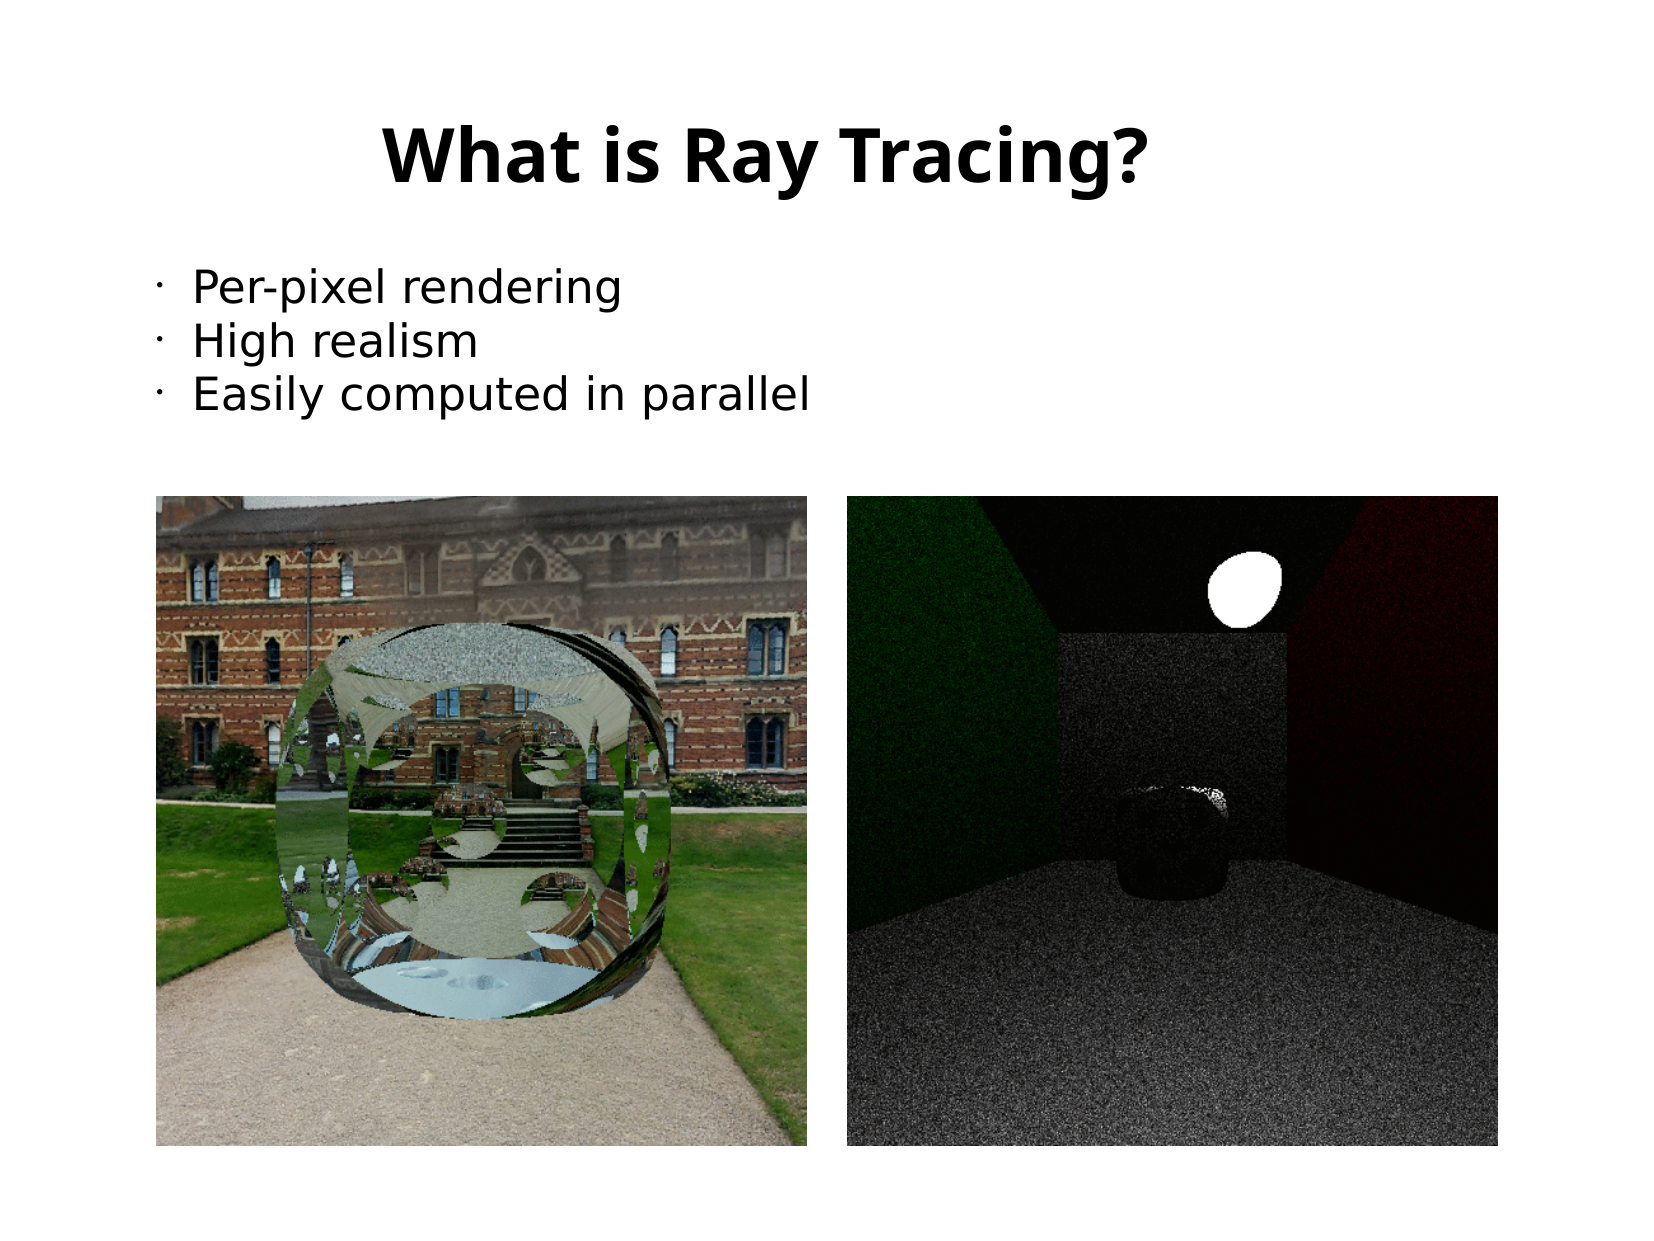

What is Ray Tracing?
Per-pixel rendering
High realism
Easily computed in parallel